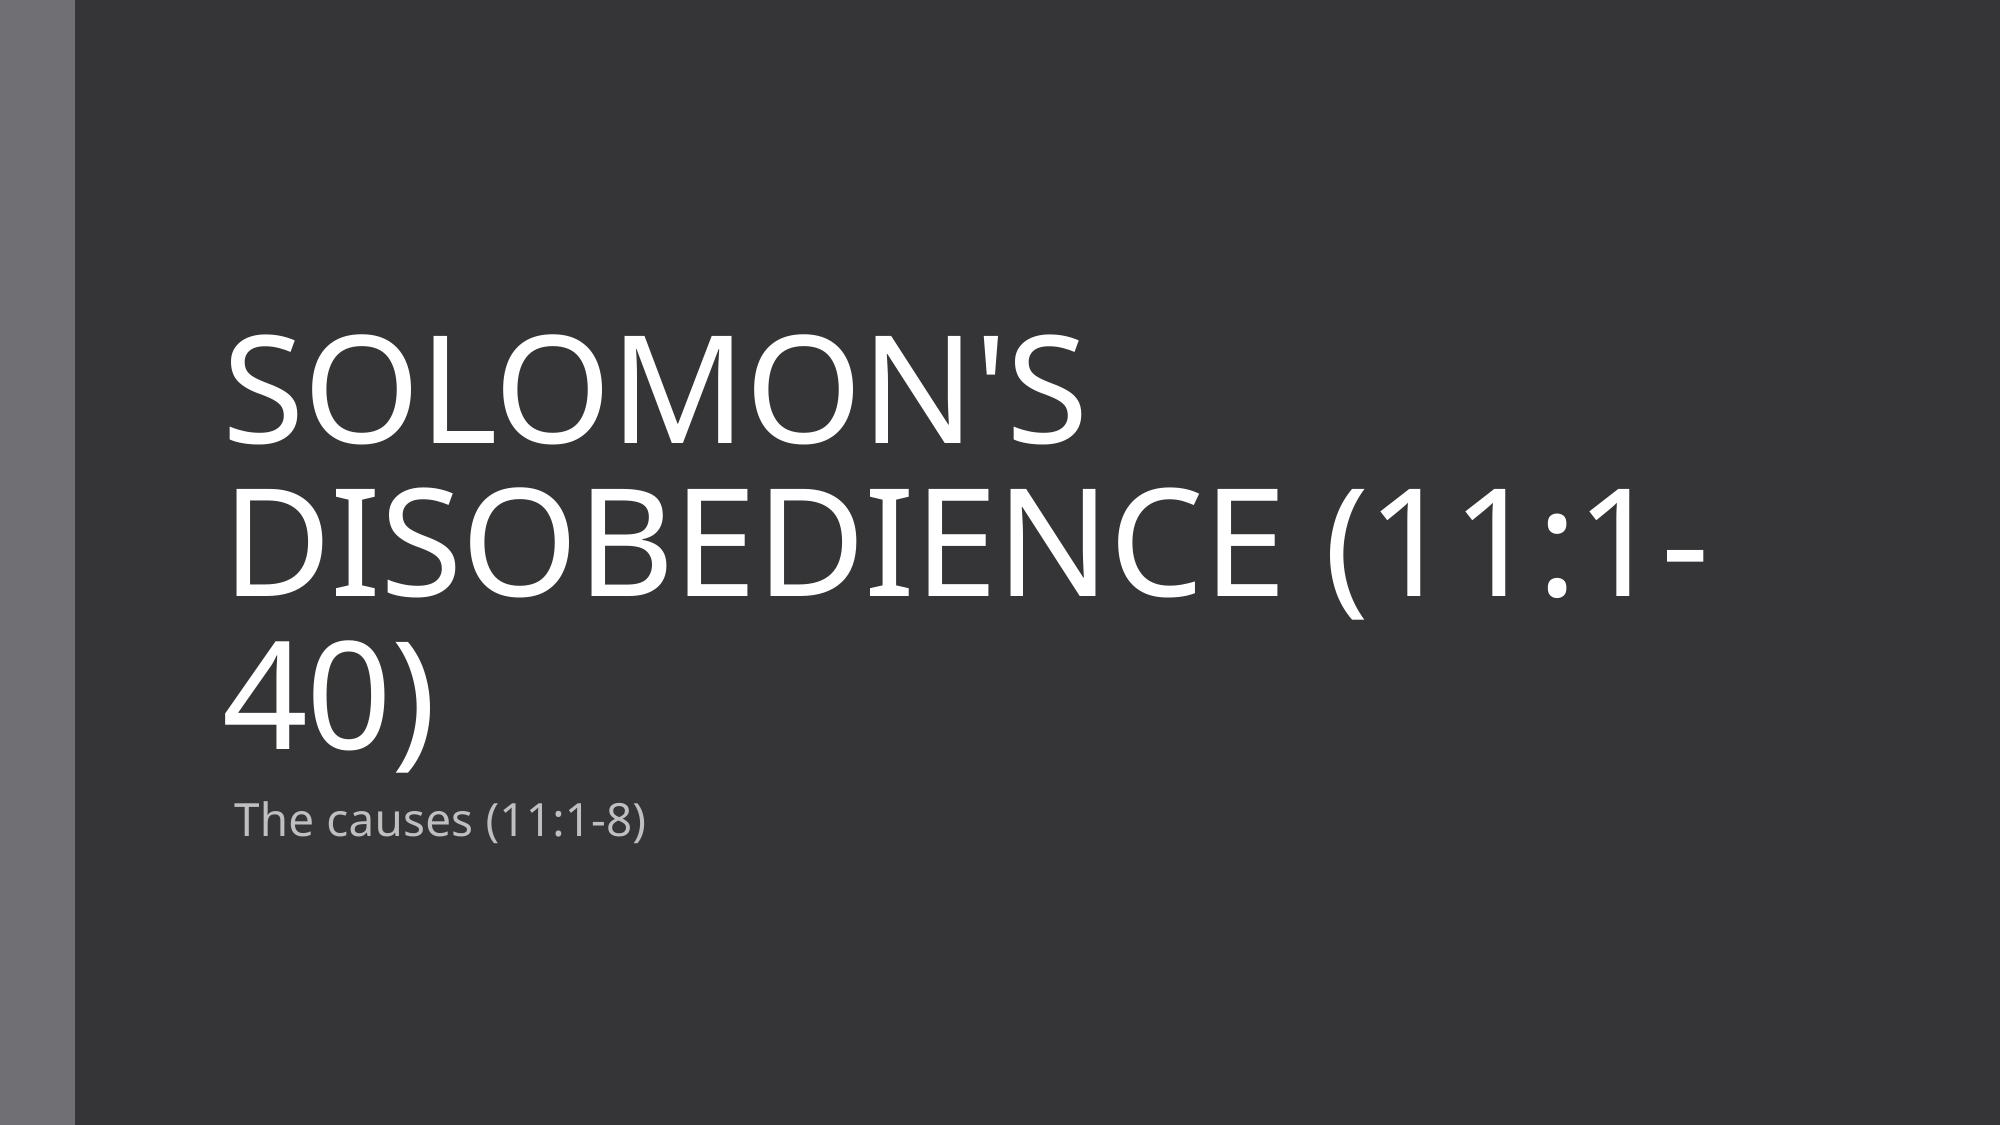

# SOLOMON'S DISOBEDIENCE (11:1-40)
 The causes (11:1-8)